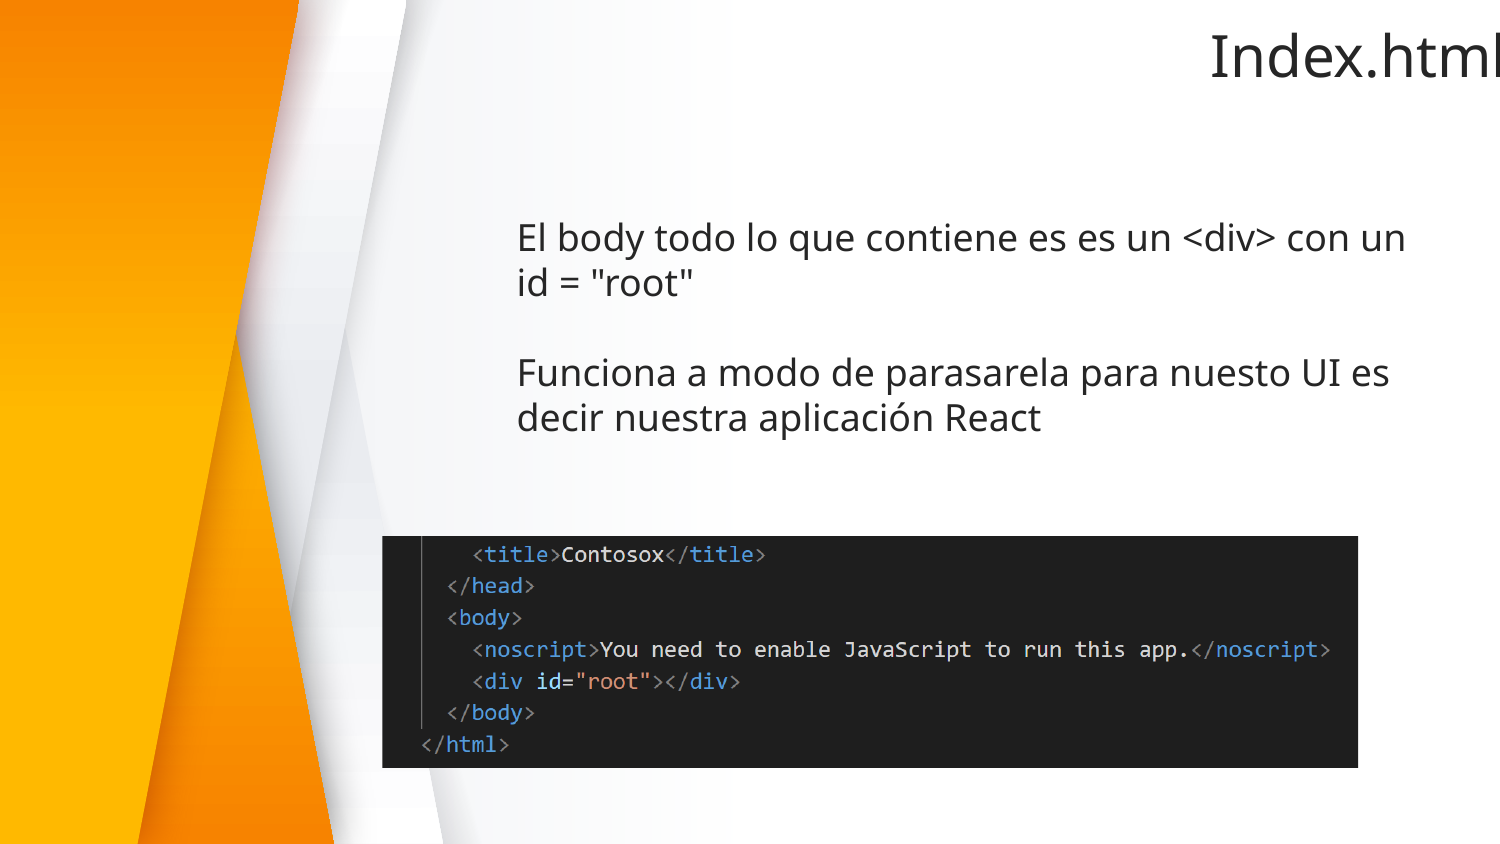

Index.html
El body todo lo que contiene es es un <div> con un
id = "root"
Funciona a modo de parasarela para nuesto UI es decir nuestra aplicación React